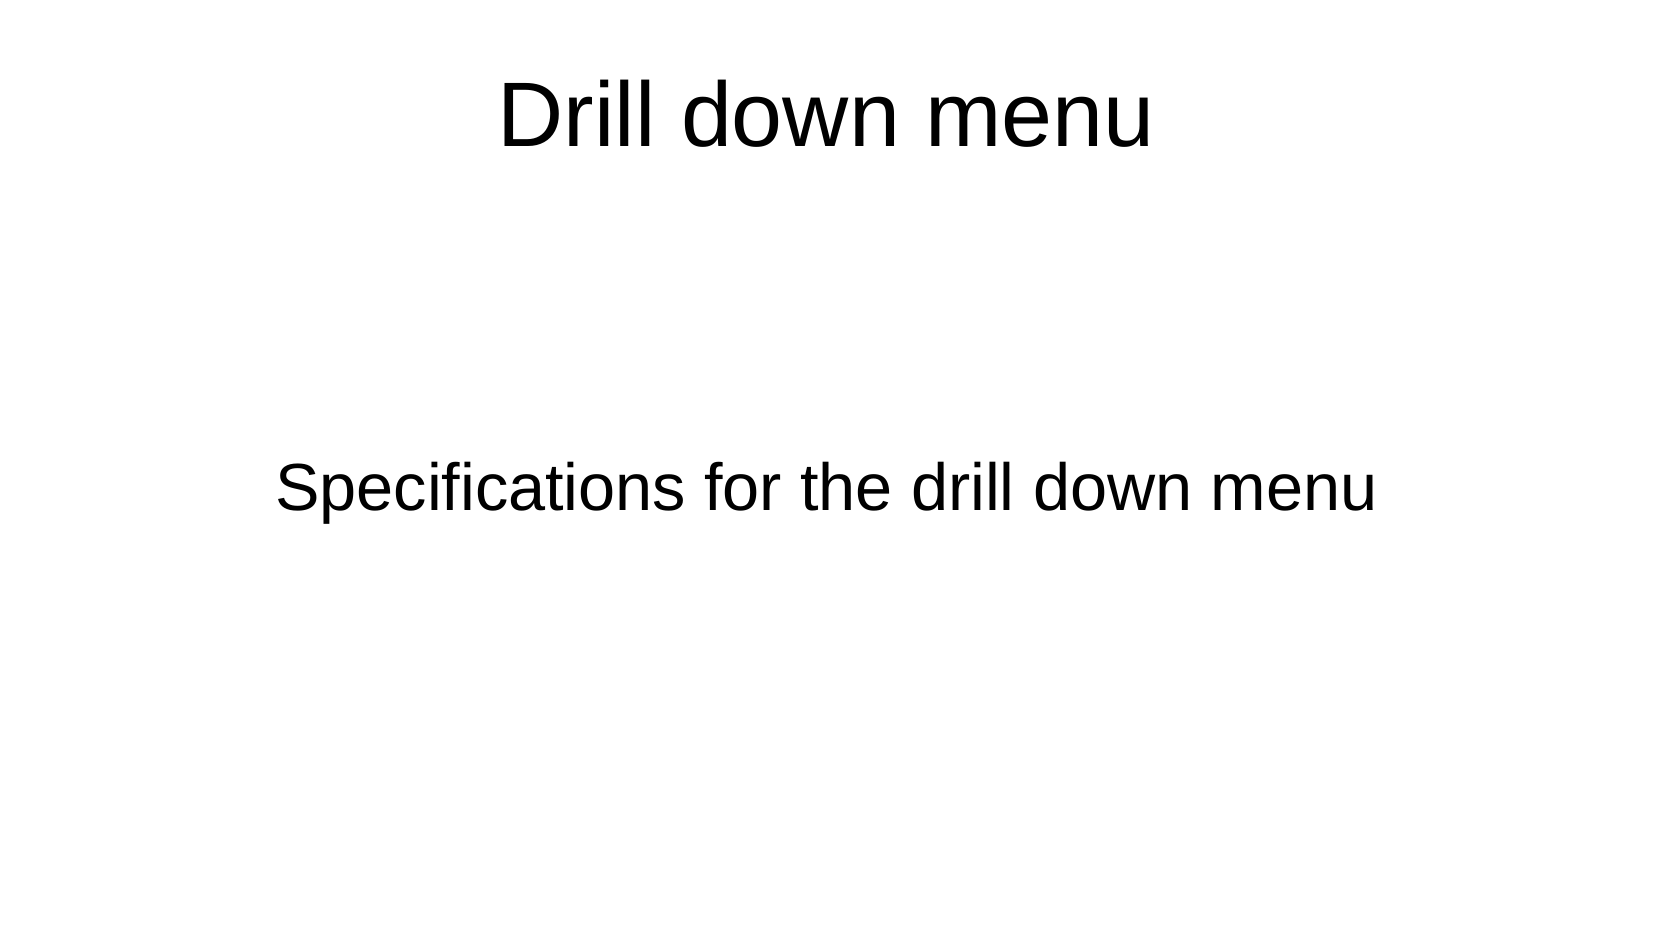

# Drill down menu
Specifications for the drill down menu